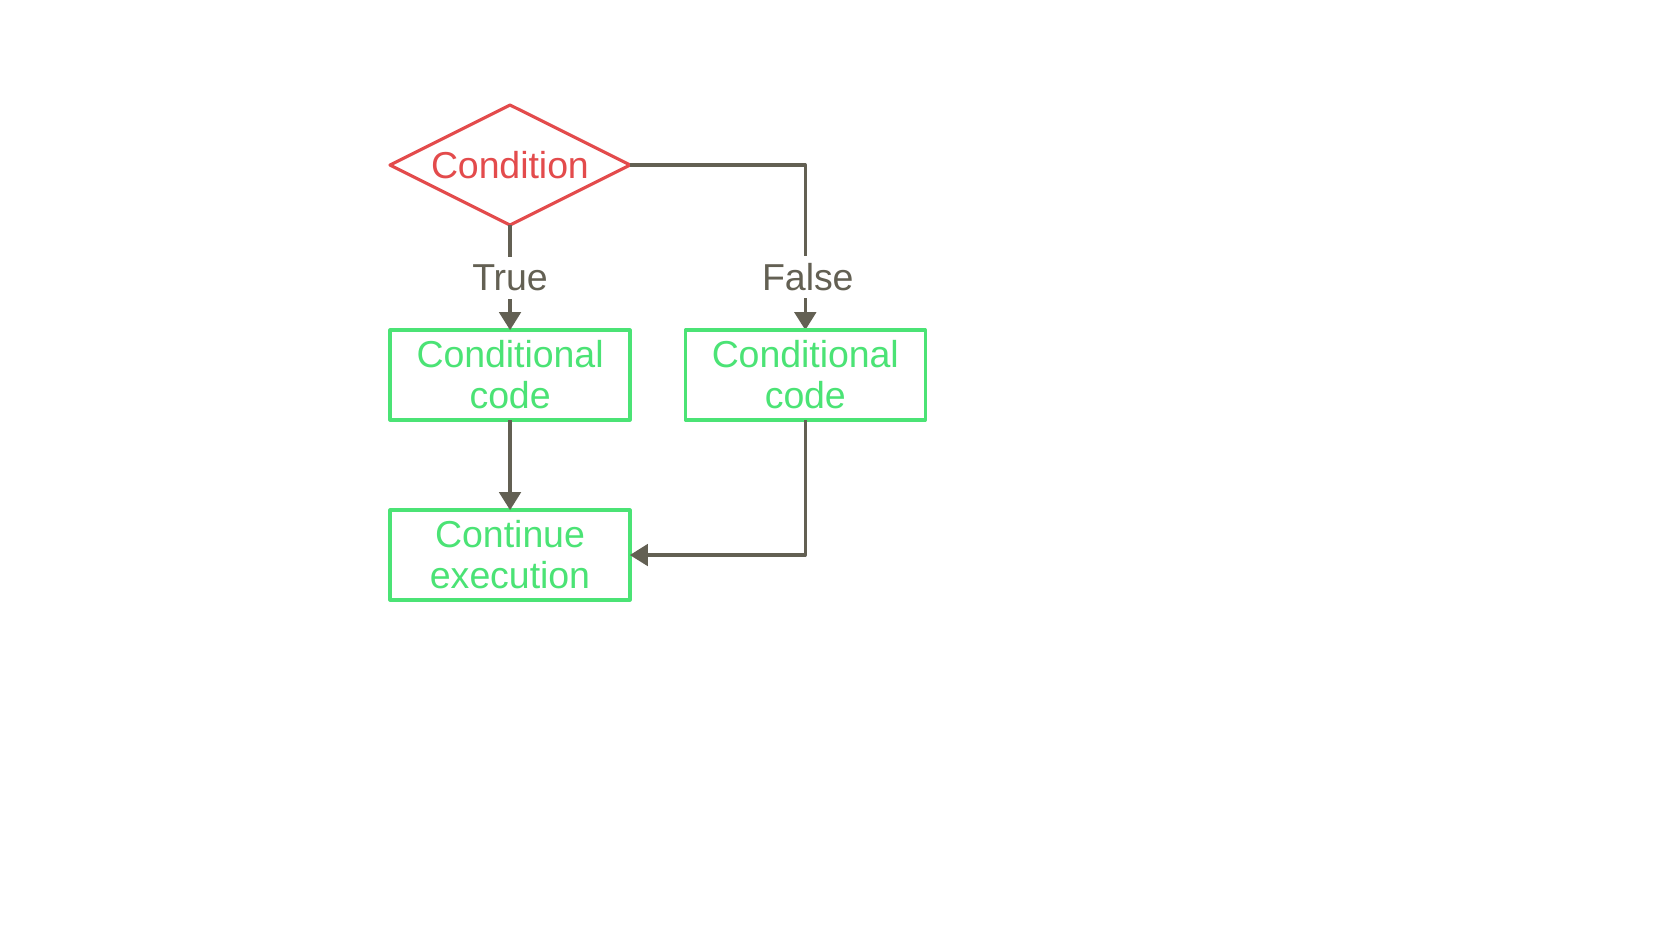

Condition
False
Conditional
code
Conditional
code
Continue
execution